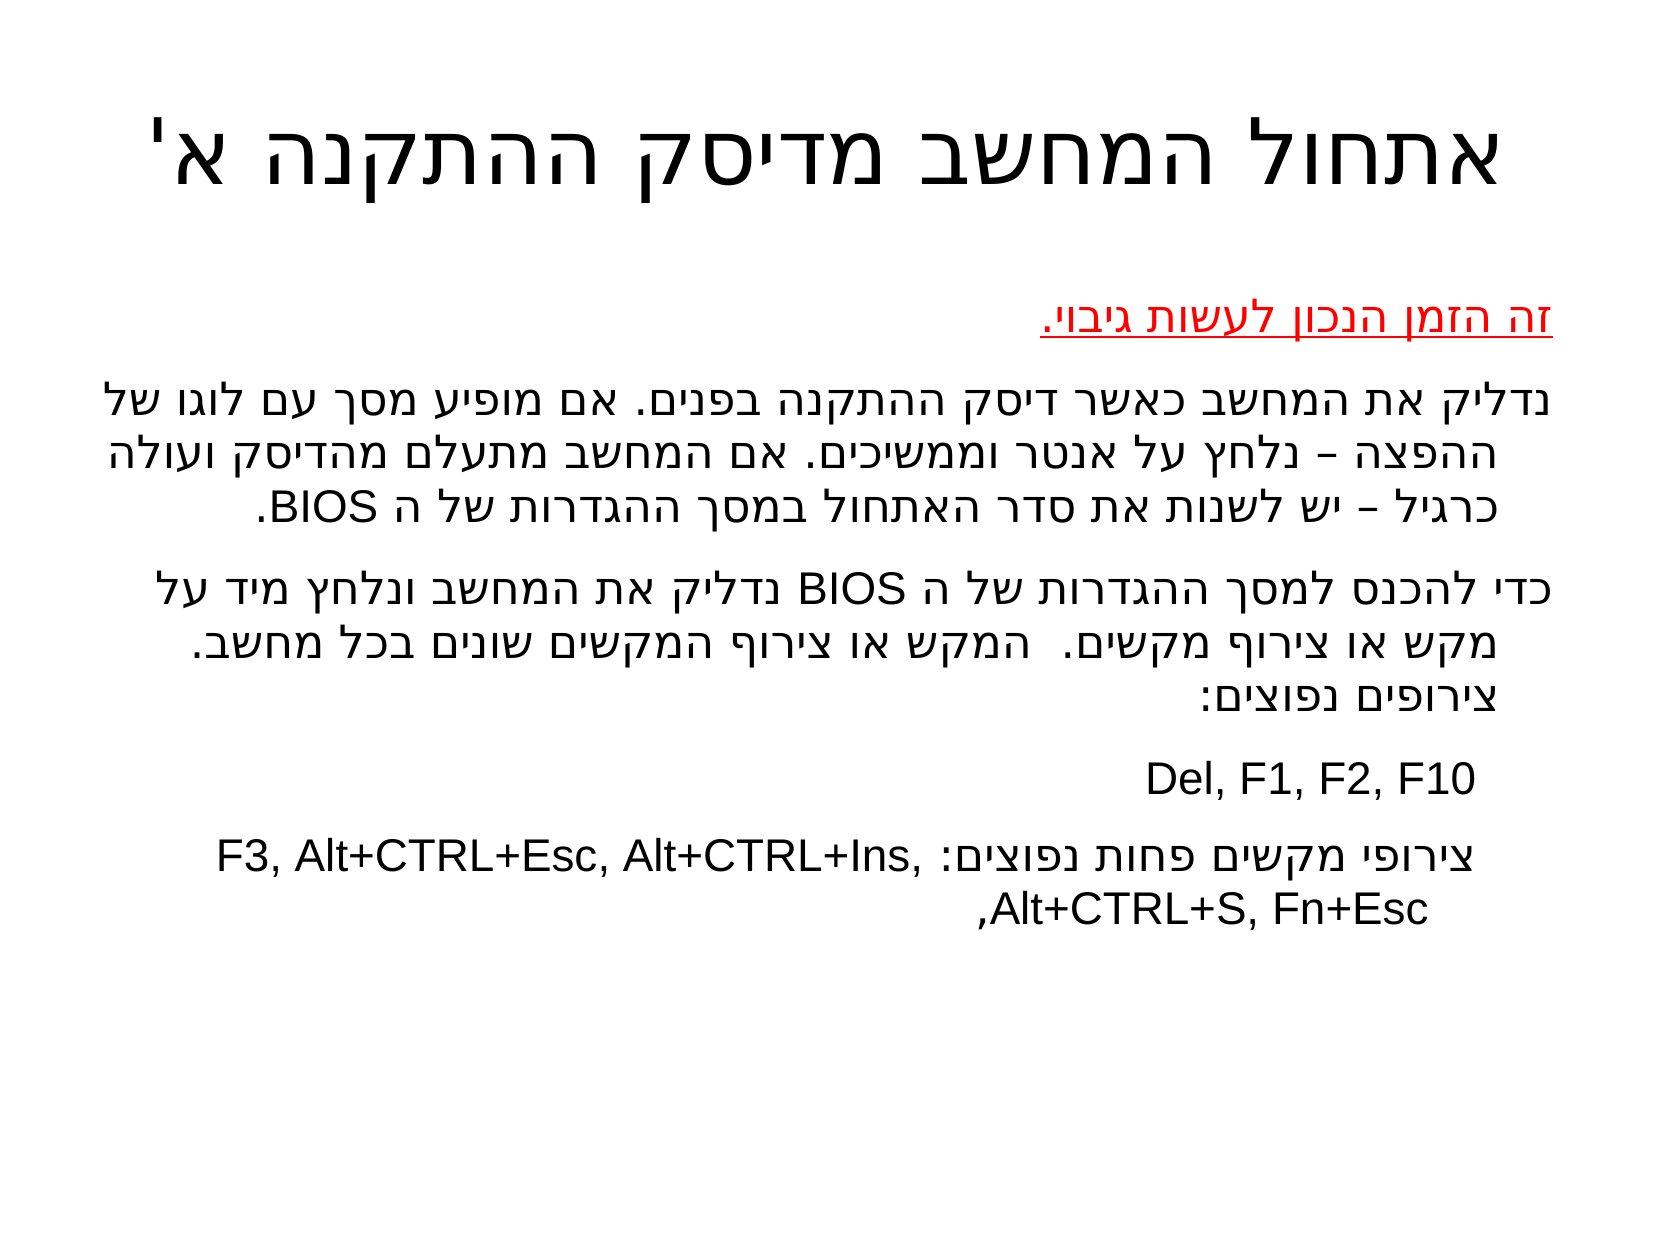

# אתחול המחשב מדיסק ההתקנה א'
זה הזמן הנכון לעשות גיבוי.
נדליק את המחשב כאשר דיסק ההתקנה בפנים. אם מופיע מסך עם לוגו של ההפצה – נלחץ על אנטר וממשיכים. אם המחשב מתעלם מהדיסק ועולה כרגיל – יש לשנות את סדר האתחול במסך ההגדרות של ה BIOS.
כדי להכנס למסך ההגדרות של ה BIOS נדליק את המחשב ונלחץ מיד על מקש או צירוף מקשים. המקש או צירוף המקשים שונים בכל מחשב. צירופים נפוצים:
Del, F1, F2, F10
צירופי מקשים פחות נפוצים: F3, Alt+CTRL+Esc, Alt+CTRL+Ins, Alt+CTRL+S, Fn+Esc,